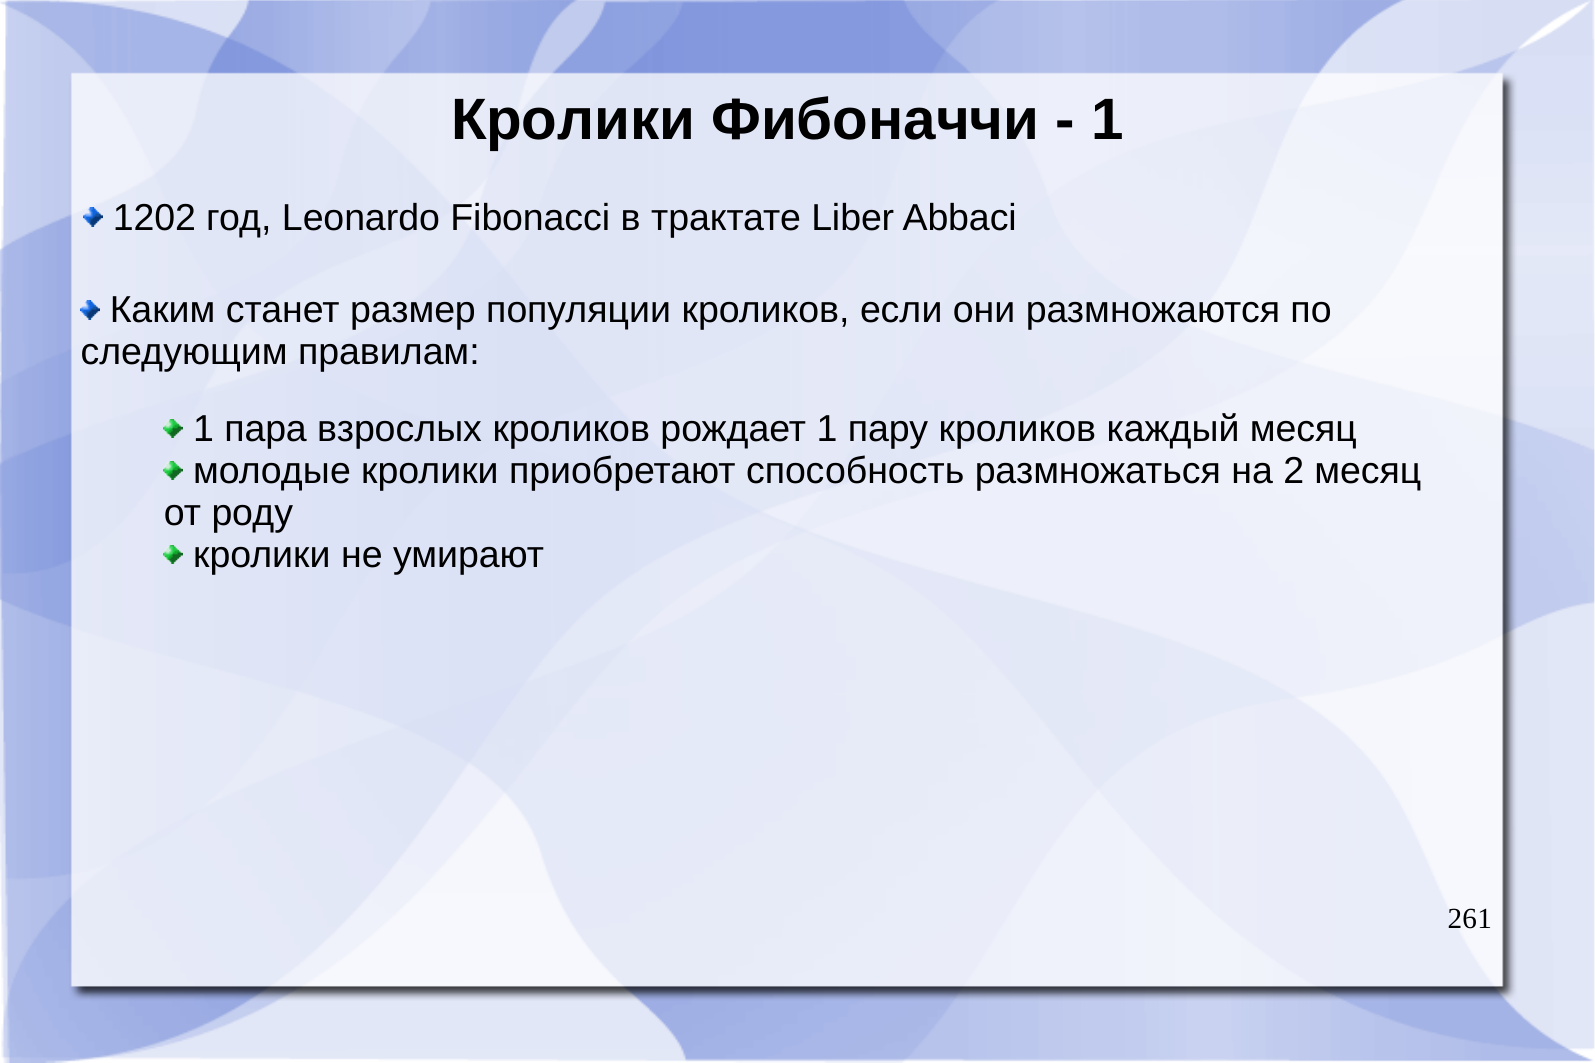

# Кролики Фибоначчи - 1
 1202 год, Leonardo Fibonacci в трактате Liber Abbaci
 Каким станет размер популяции кроликов, если они размножаются по следующим правилам:
 1 пара взрослых кроликов рождает 1 пару кроликов каждый месяц
 молодые кролики приобретают способность размножаться на 2 месяц от роду
 кролики не умирают
261